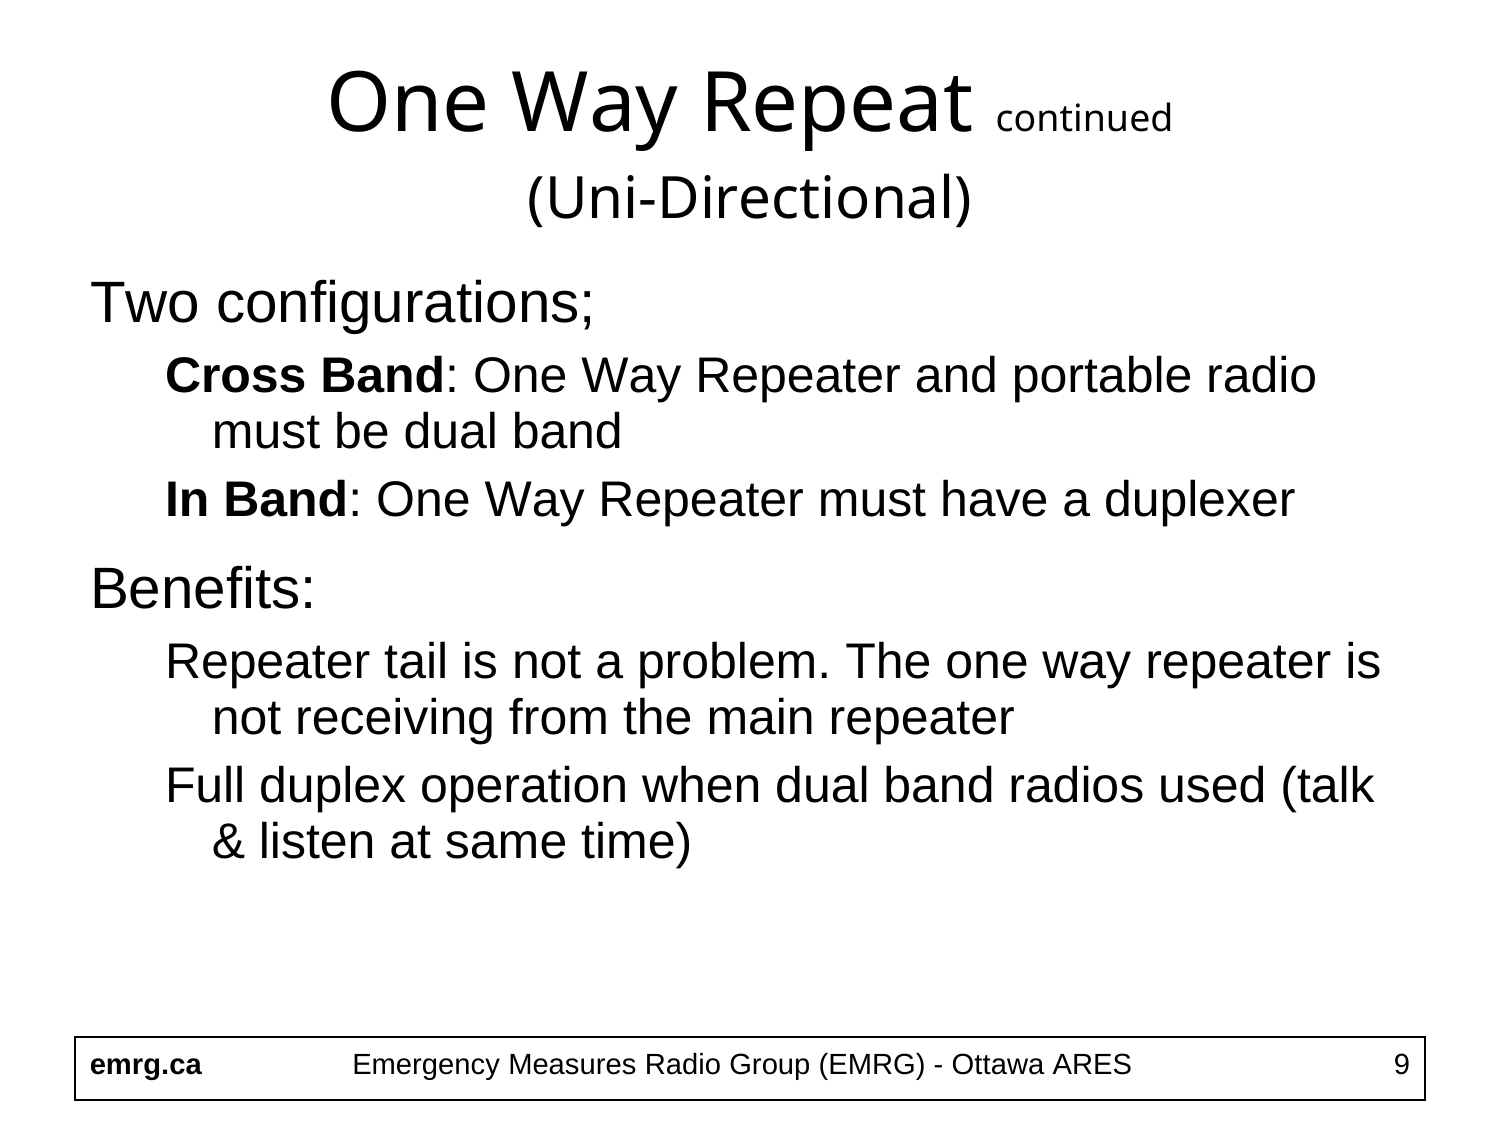

One Way Repeat continued
 (Uni-Directional)
# Two configurations;
Cross Band: One Way Repeater and portable radio must be dual band
In Band: One Way Repeater must have a duplexer
Benefits:
Repeater tail is not a problem. The one way repeater is not receiving from the main repeater
Full duplex operation when dual band radios used (talk & listen at same time)
Emergency Measures Radio Group (EMRG) - Ottawa ARES